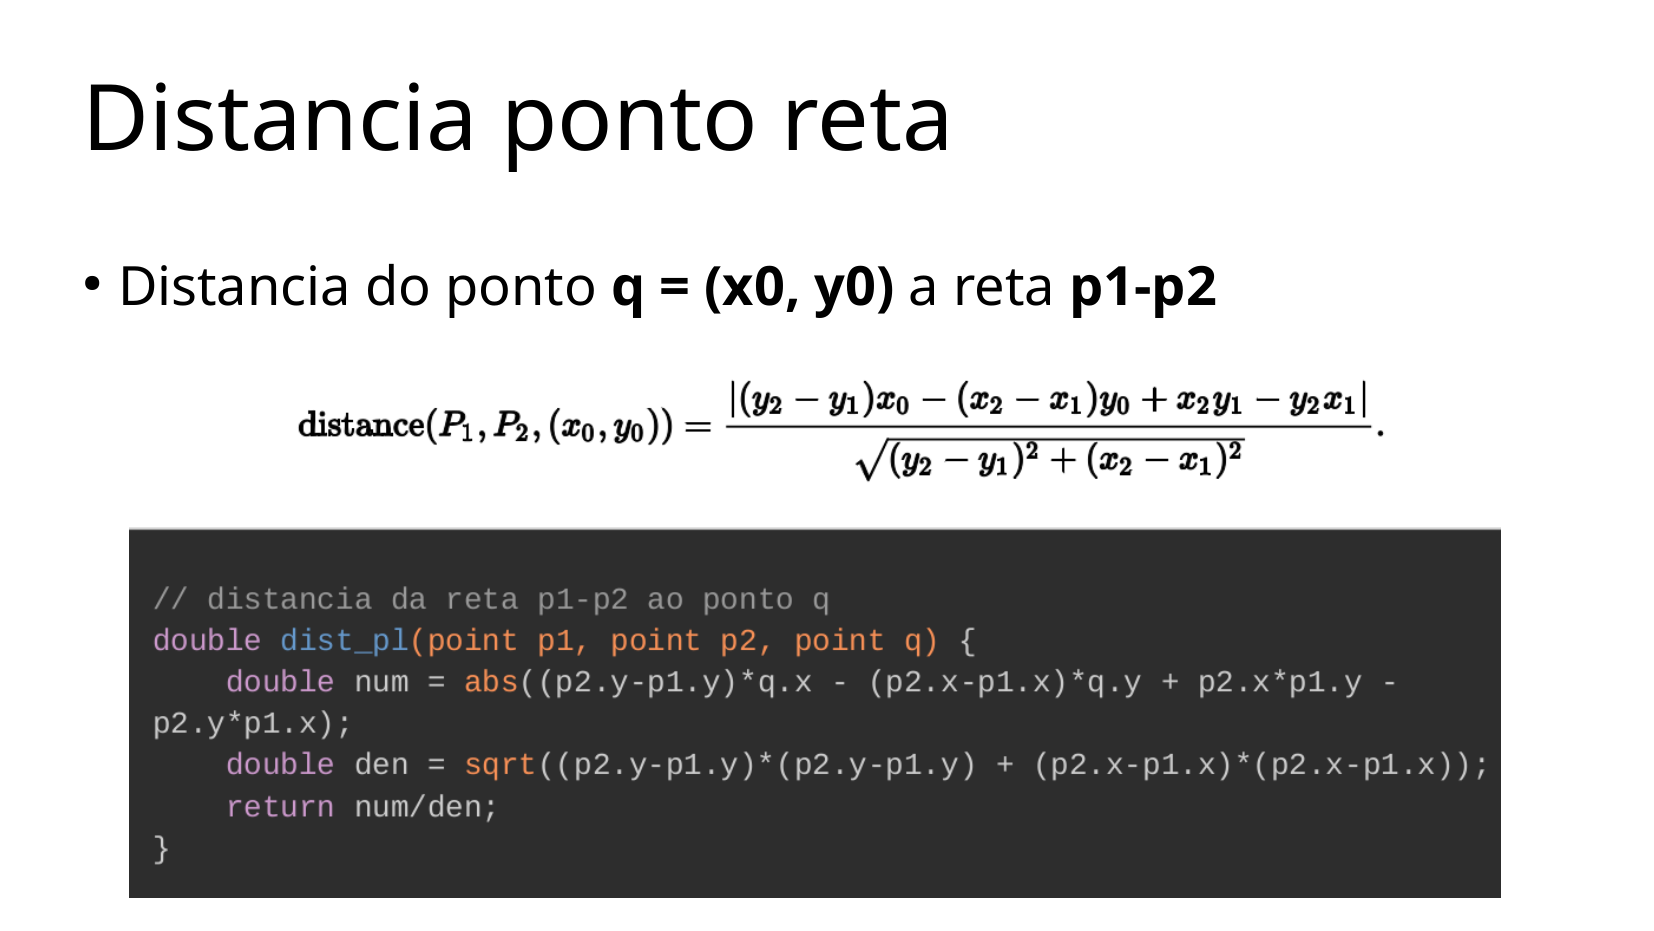

# Distancia ponto reta
Distancia do ponto q = (x0, y0) a reta p1-p2